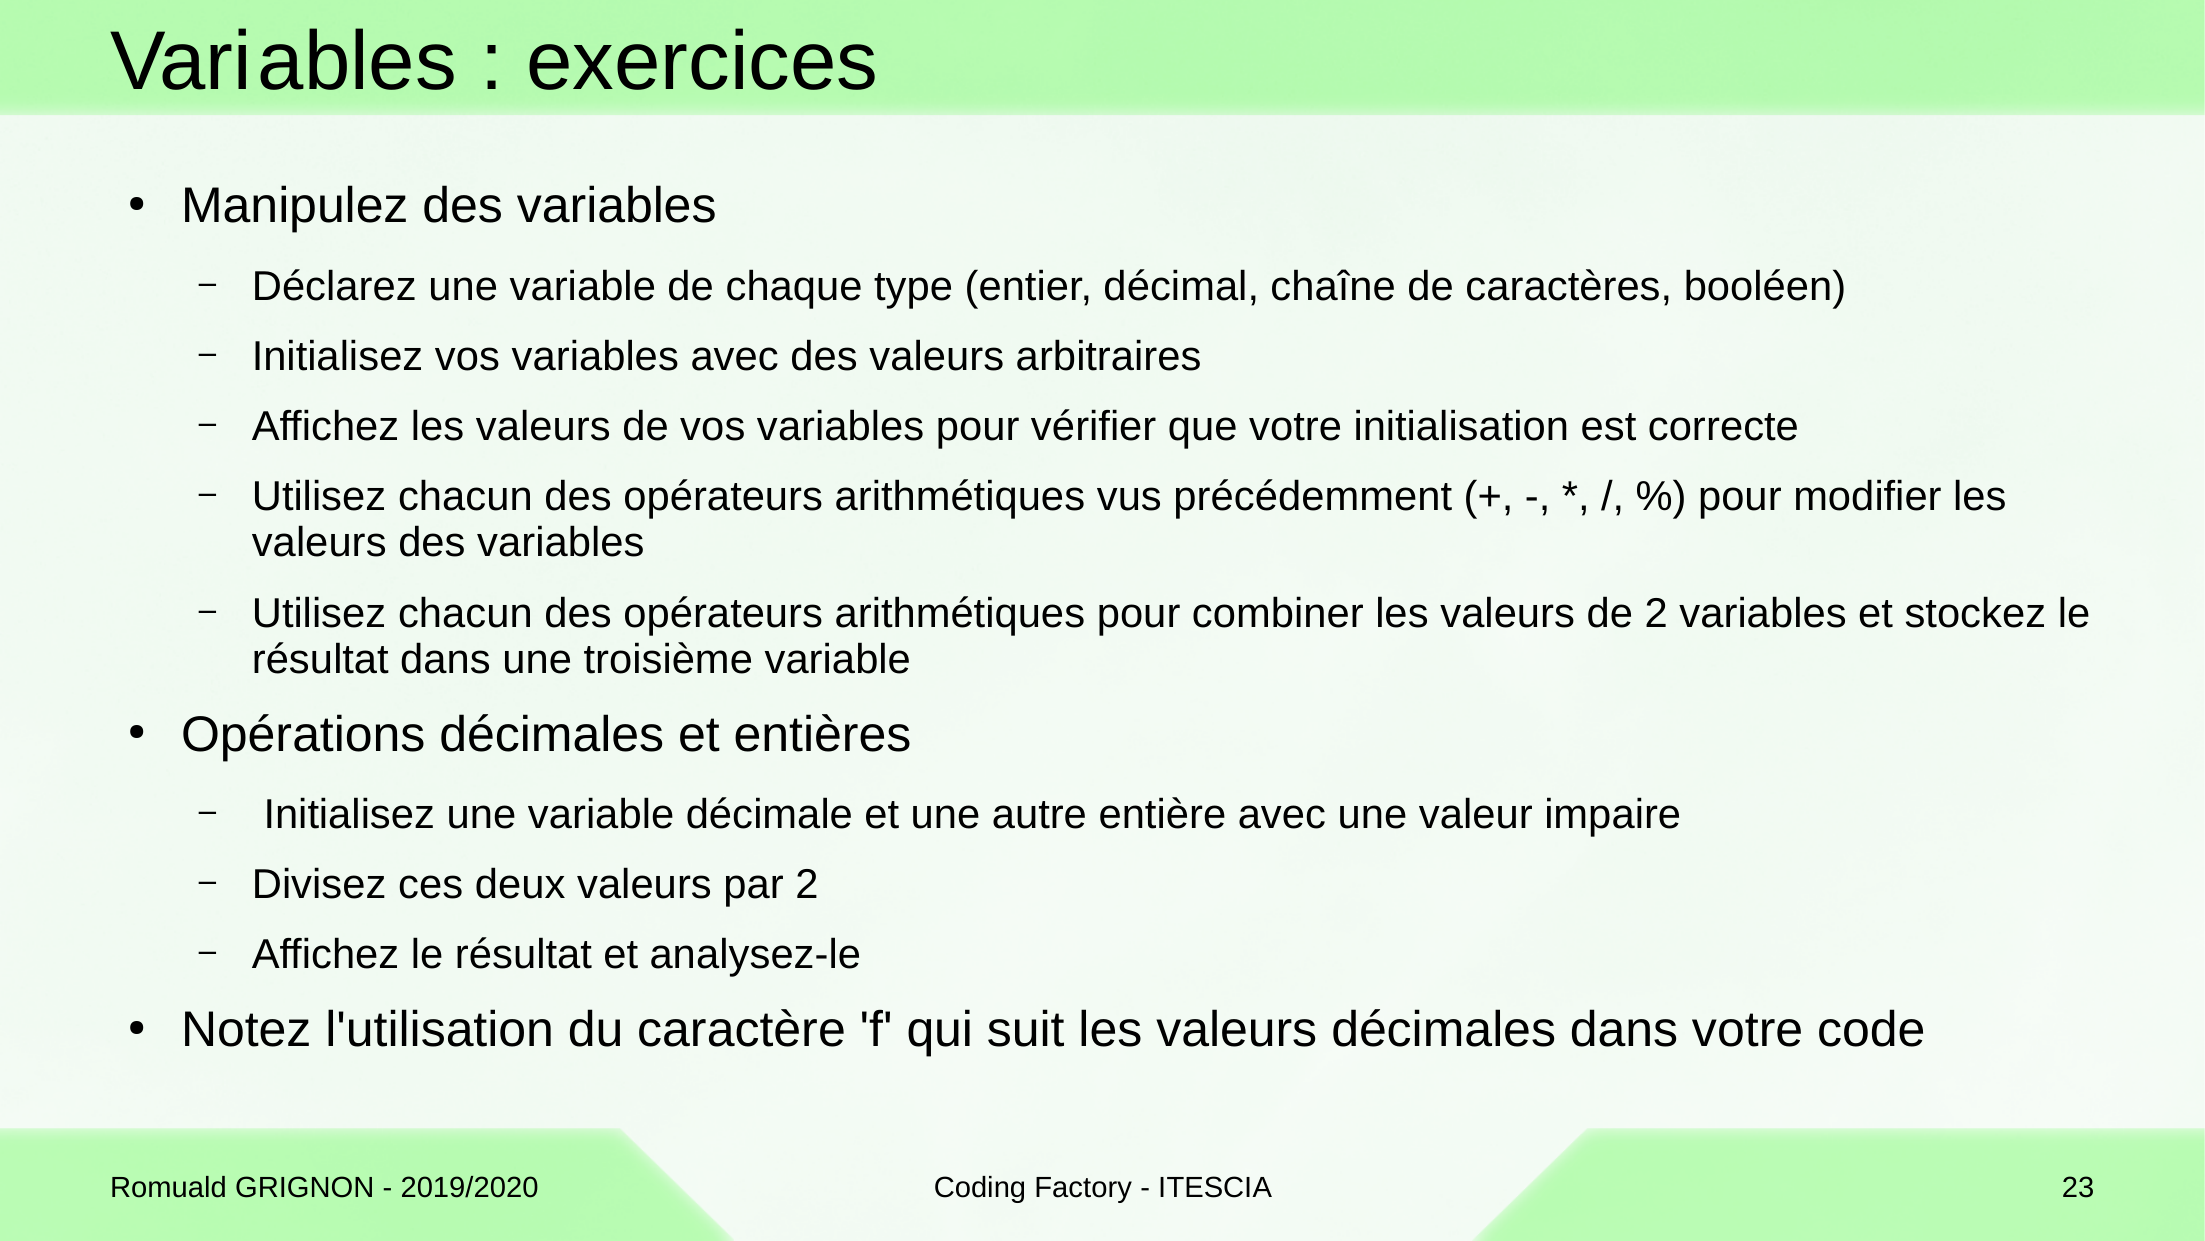

# Vari	ables : exercices
Manipulez des variables
Déclarez une variable de chaque type (entier, décimal, chaîne de caractères, booléen)
Initialisez vos variables avec des valeurs arbitraires
Affichez les valeurs de vos variables pour vérifier que votre initialisation est correcte
Utilisez chacun des opérateurs arithmétiques vus précédemment (+, -, *, /, %) pour modifier les valeurs des variables
Utilisez chacun des opérateurs arithmétiques pour combiner les valeurs de 2 variables et stockez le résultat dans une troisième variable
Opérations décimales et entières
 Initialisez une variable décimale et une autre entière avec une valeur impaire
Divisez ces deux valeurs par 2
Affichez le résultat et analysez-le
Notez l'utilisation du caractère 'f' qui suit les valeurs décimales dans votre code
Romuald GRIGNON - 2019/2020
Coding Factory - ITESCIA
23